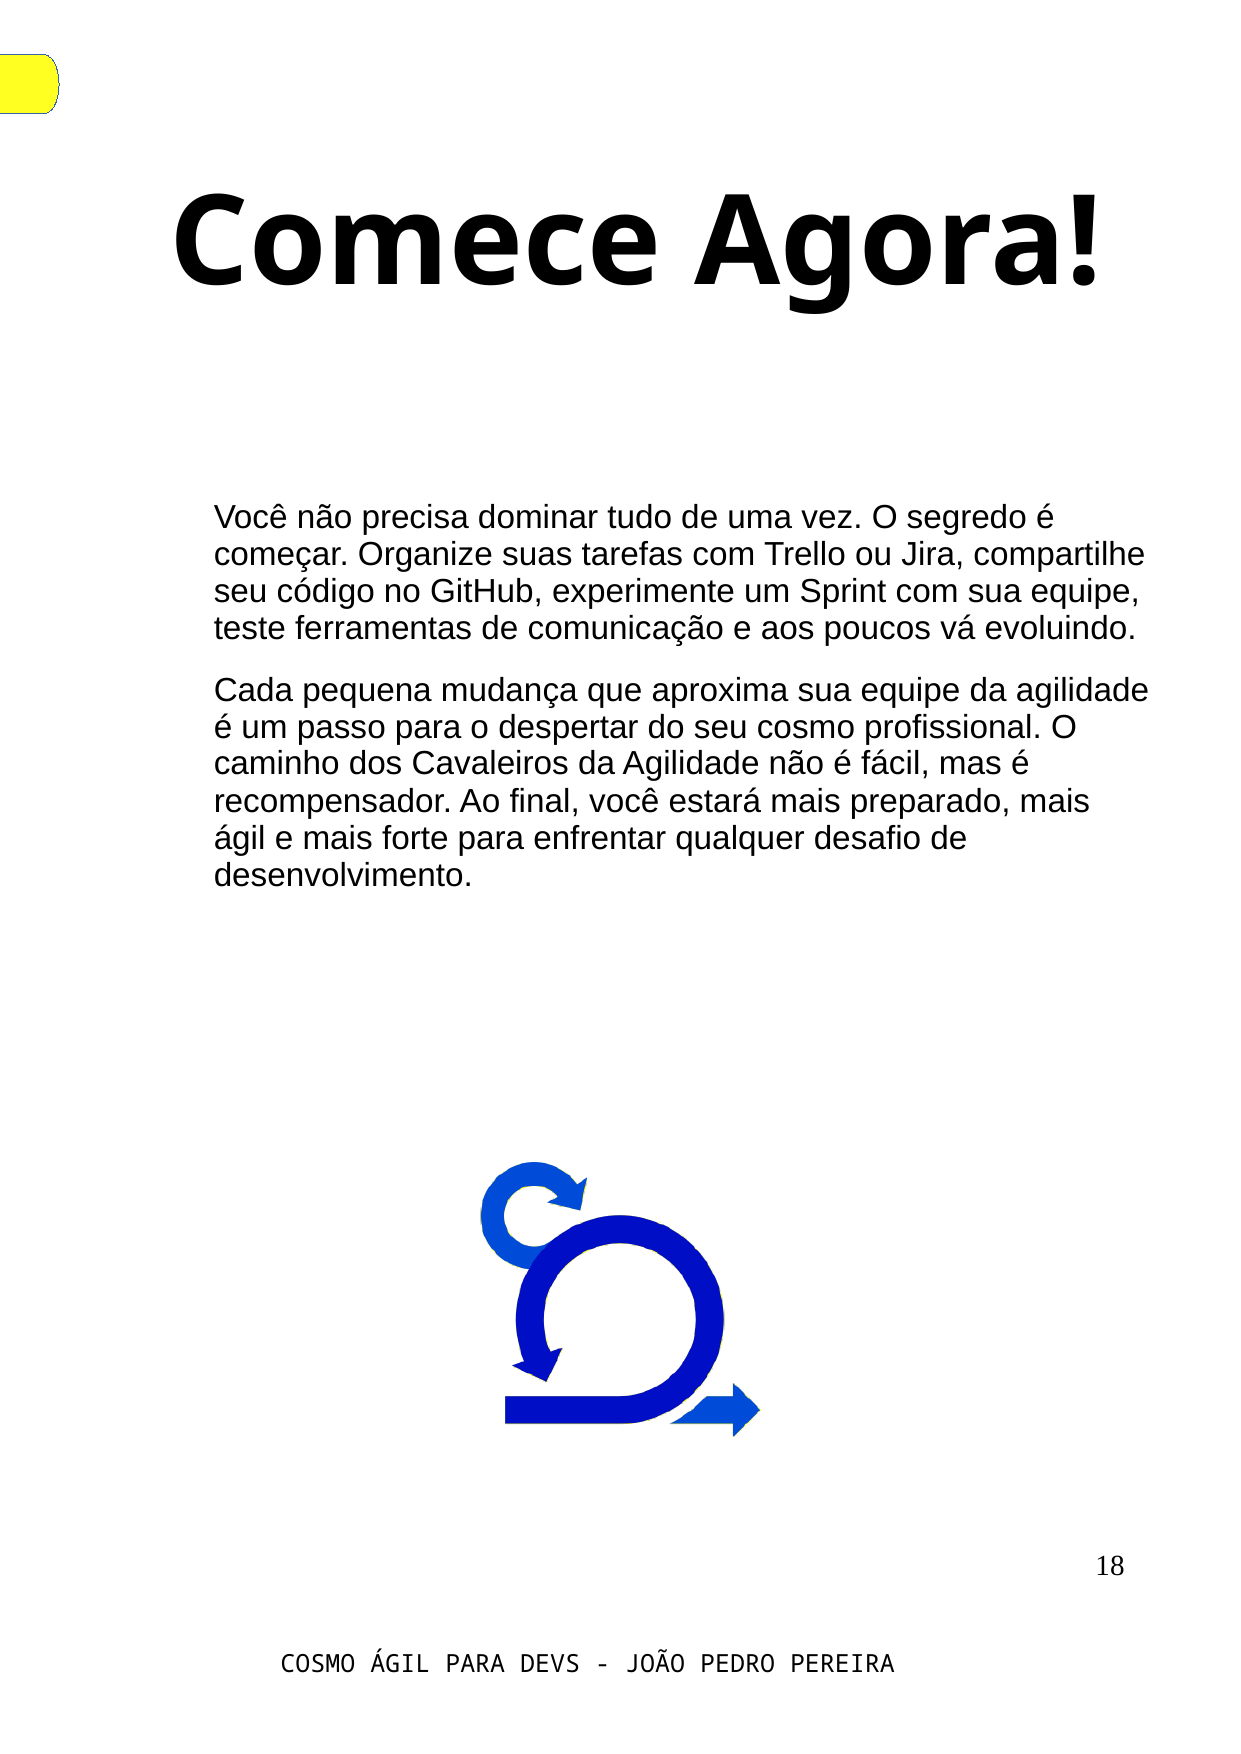

Comece Agora!
# Você não precisa dominar tudo de uma vez. O segredo é começar. Organize suas tarefas com Trello ou Jira, compartilhe seu código no GitHub, experimente um Sprint com sua equipe, teste ferramentas de comunicação e aos poucos vá evoluindo.
Cada pequena mudança que aproxima sua equipe da agilidade é um passo para o despertar do seu cosmo profissional. O caminho dos Cavaleiros da Agilidade não é fácil, mas é recompensador. Ao final, você estará mais preparado, mais ágil e mais forte para enfrentar qualquer desafio de desenvolvimento.
18
COSMO ÁGIL PARA DEVS - JOÃO PEDRO PEREIRA